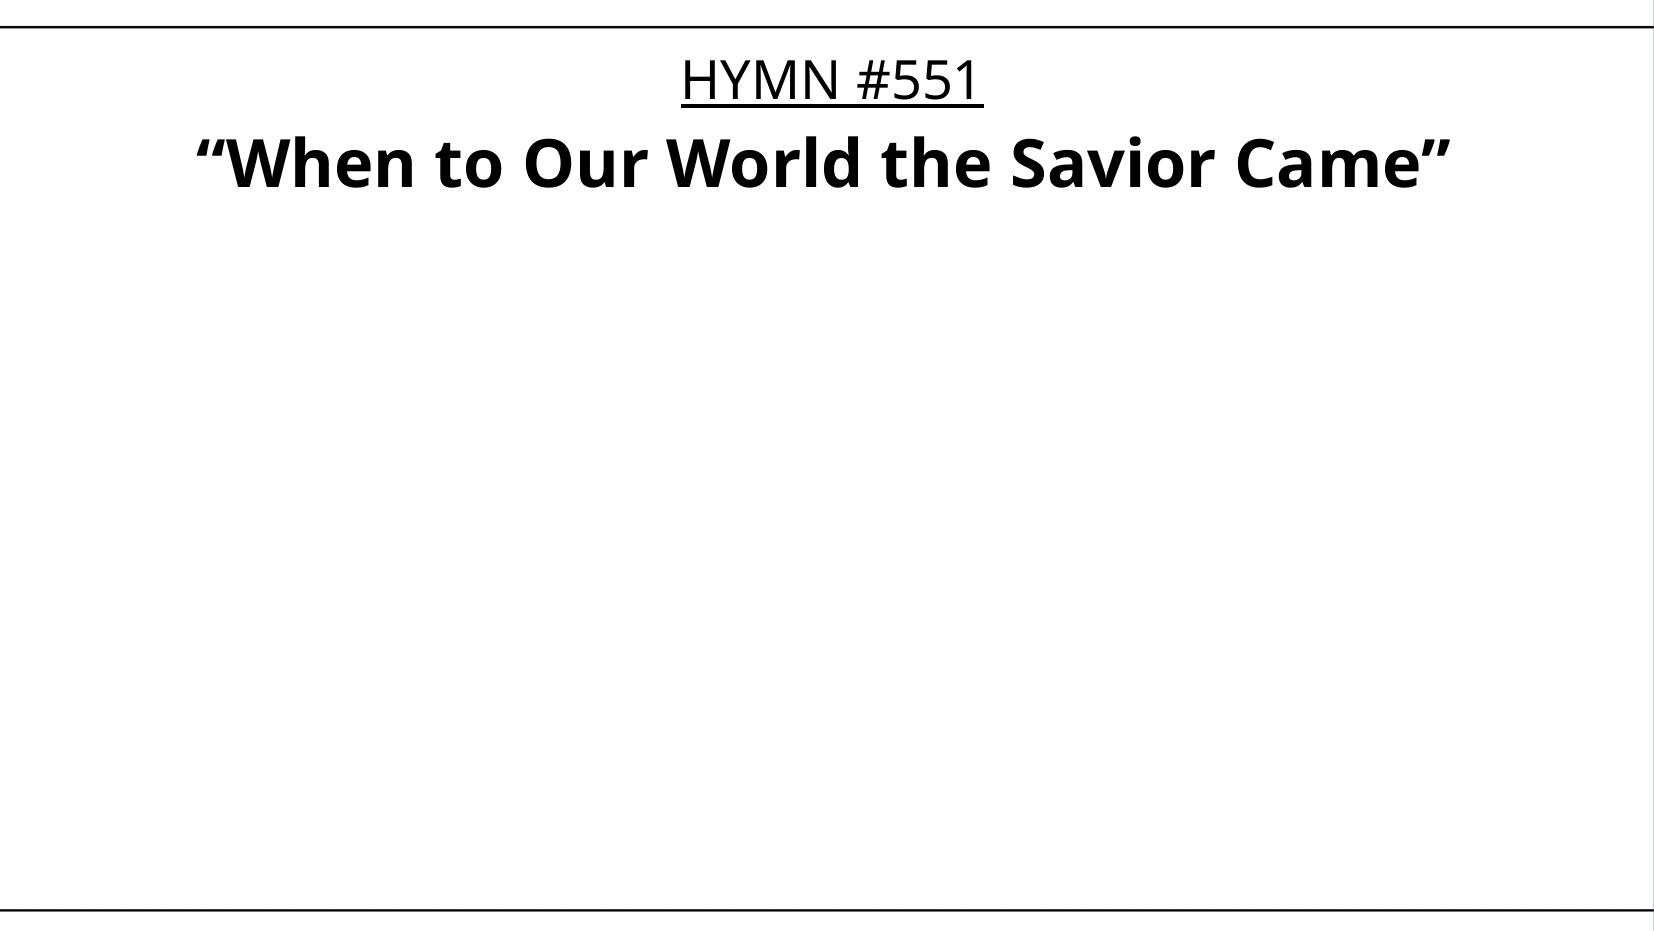

HYMN #551
“When to Our World the Savior Came”